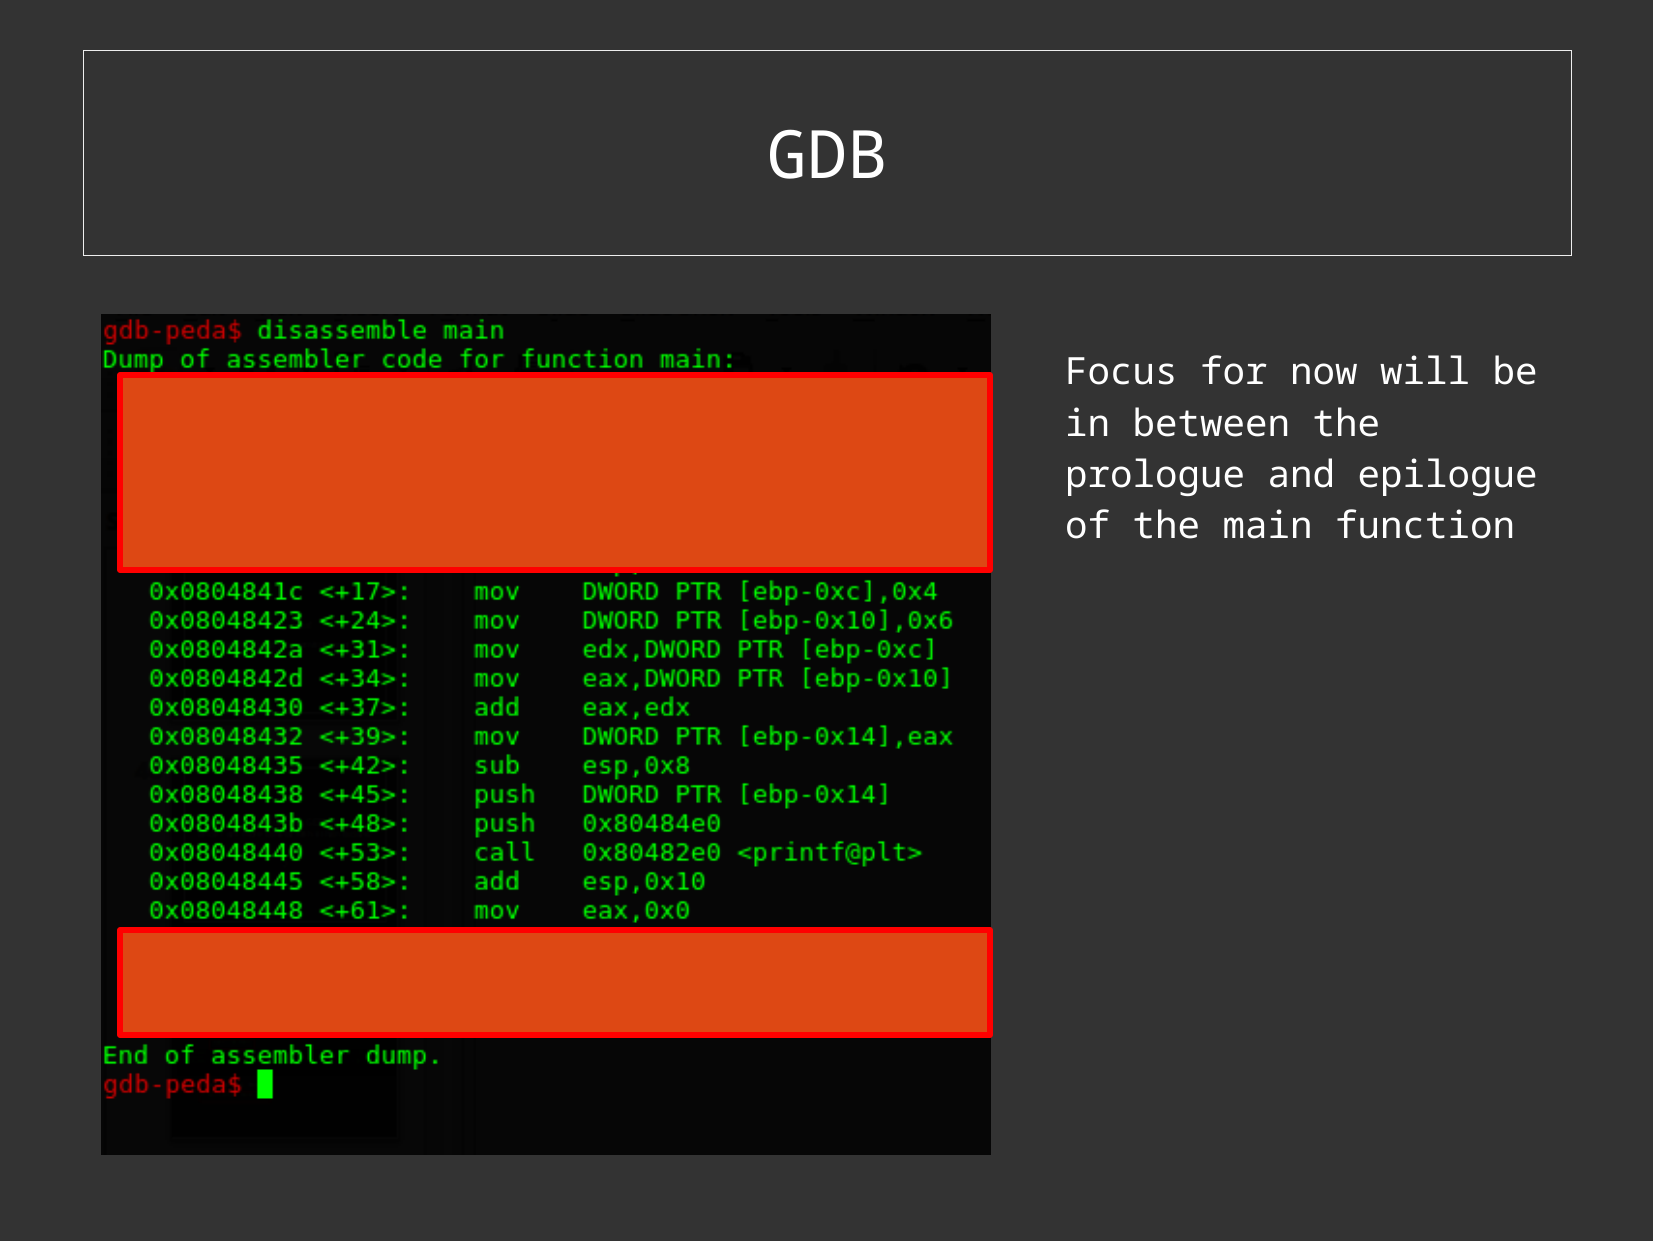

GDB
Focus for now will be in between the prologue and epilogue of the main function